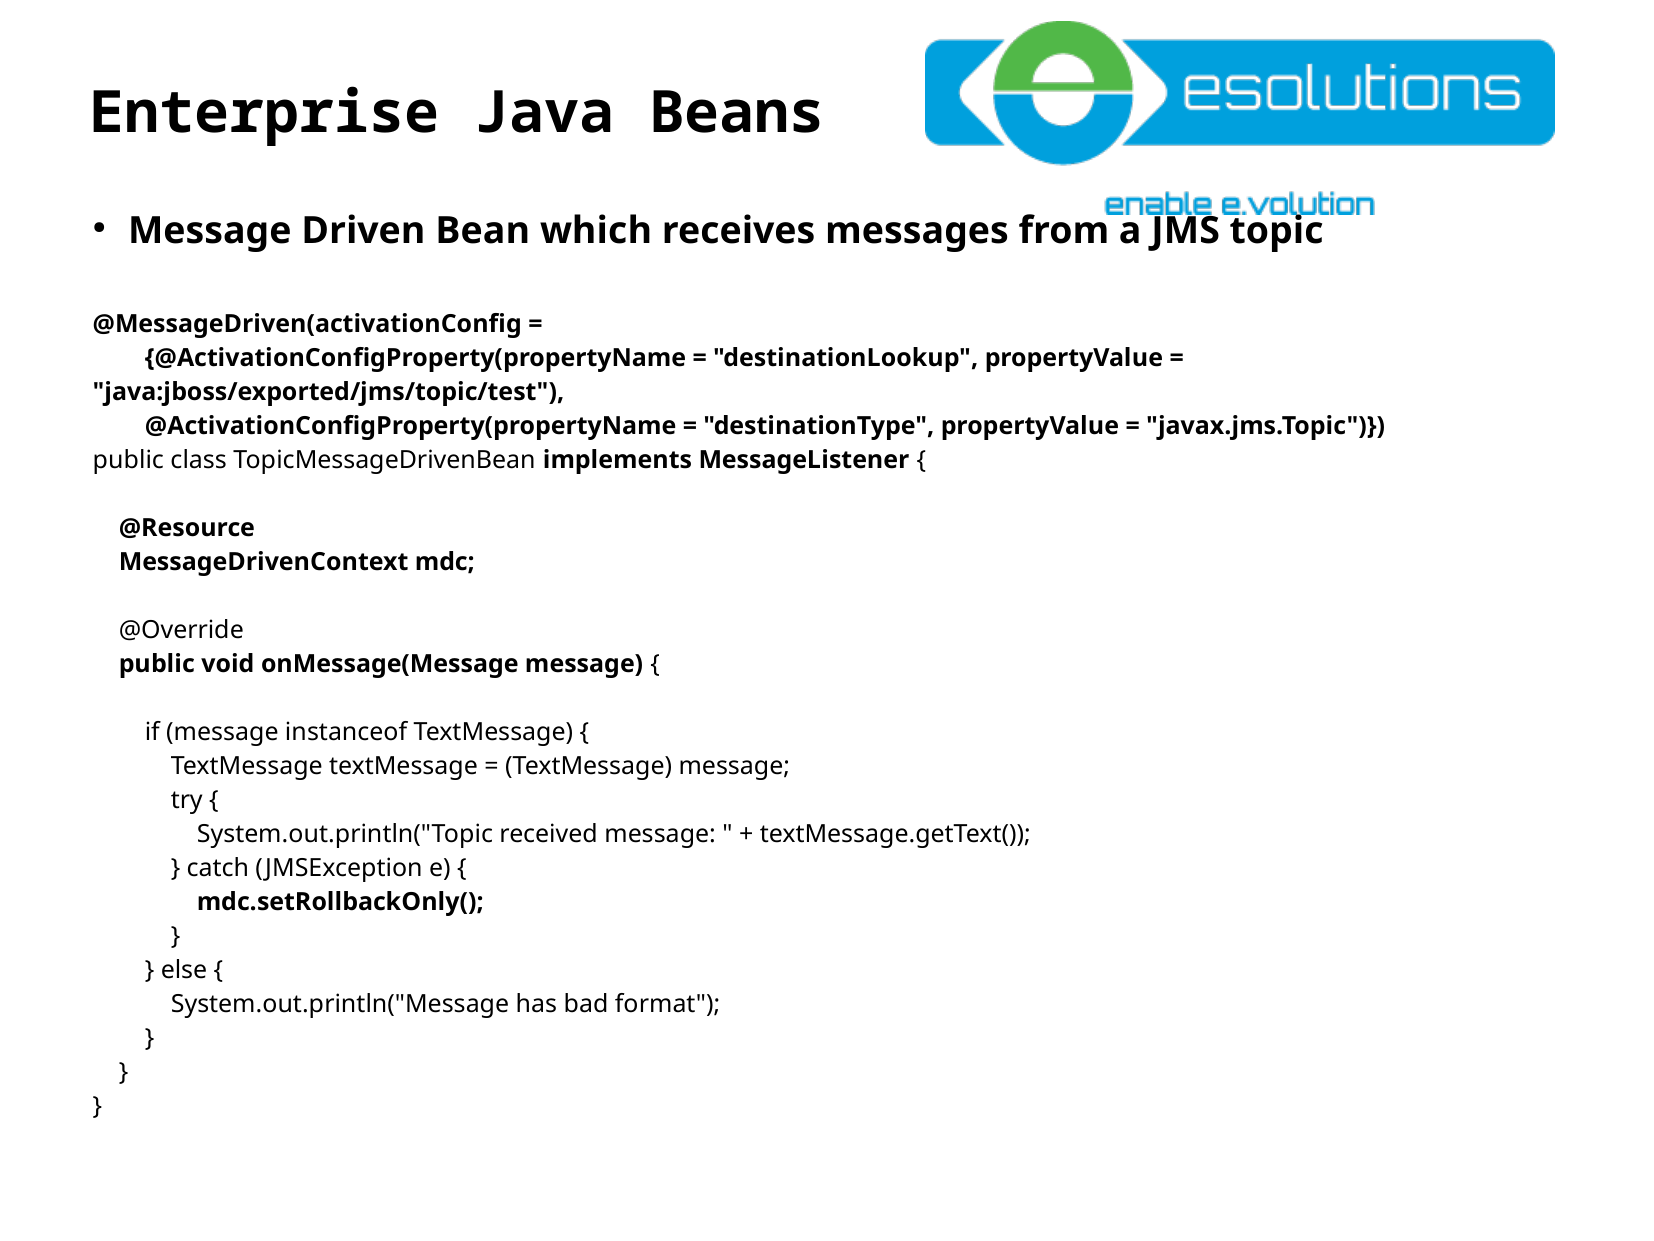

#
Enterprise Java Beans
Message Driven Bean which receives messages from a JMS topic
@MessageDriven(activationConfig =
 {@ActivationConfigProperty(propertyName = "destinationLookup", propertyValue = "java:jboss/exported/jms/topic/test"),
 @ActivationConfigProperty(propertyName = "destinationType", propertyValue = "javax.jms.Topic")})
public class TopicMessageDrivenBean implements MessageListener {
 @Resource
 MessageDrivenContext mdc;
 @Override
 public void onMessage(Message message) {
 if (message instanceof TextMessage) {
 TextMessage textMessage = (TextMessage) message;
 try {
 System.out.println("Topic received message: " + textMessage.getText());
 } catch (JMSException e) {
 mdc.setRollbackOnly();
 }
 } else {
 System.out.println("Message has bad format");
 }
 }
}